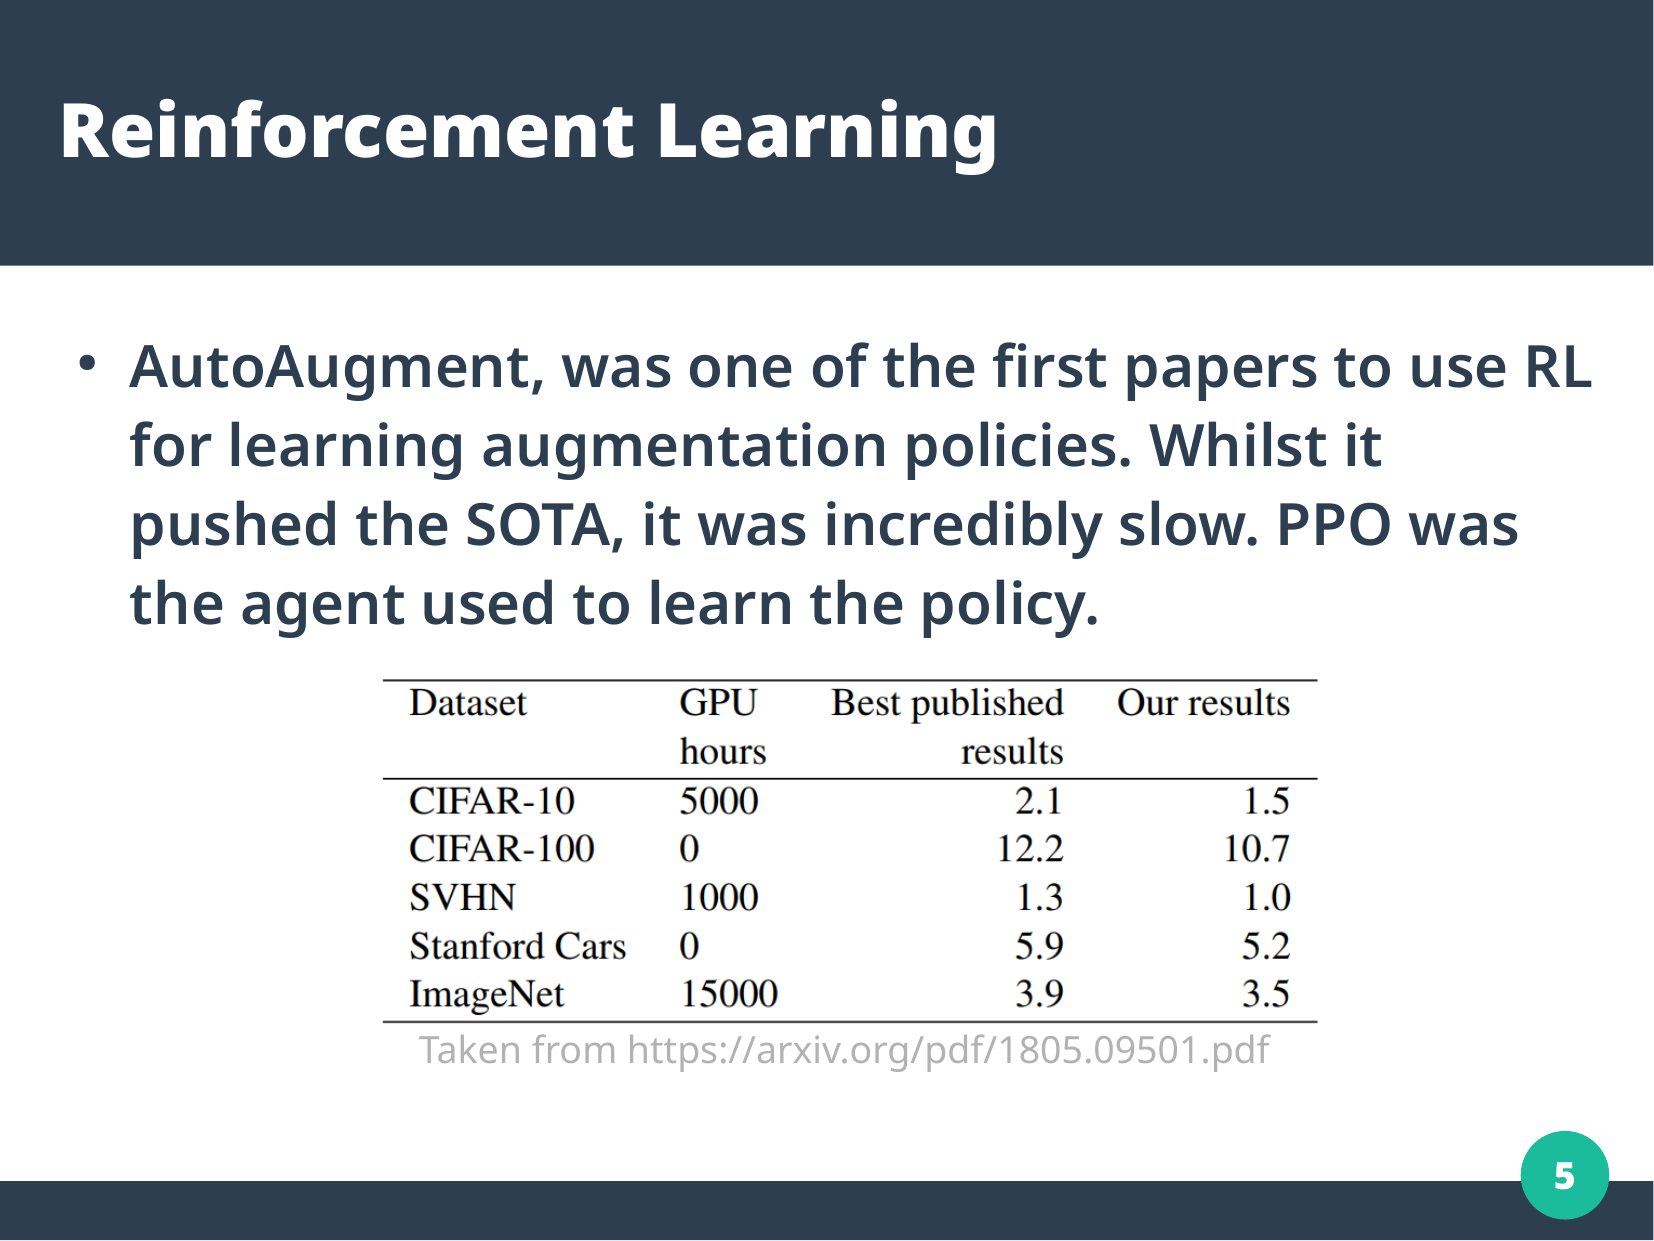

# Reinforcement Learning
AutoAugment, was one of the first papers to use RL for learning augmentation policies. Whilst it pushed the SOTA, it was incredibly slow. PPO was the agent used to learn the policy.
Taken from https://arxiv.org/pdf/1805.09501.pdf
5